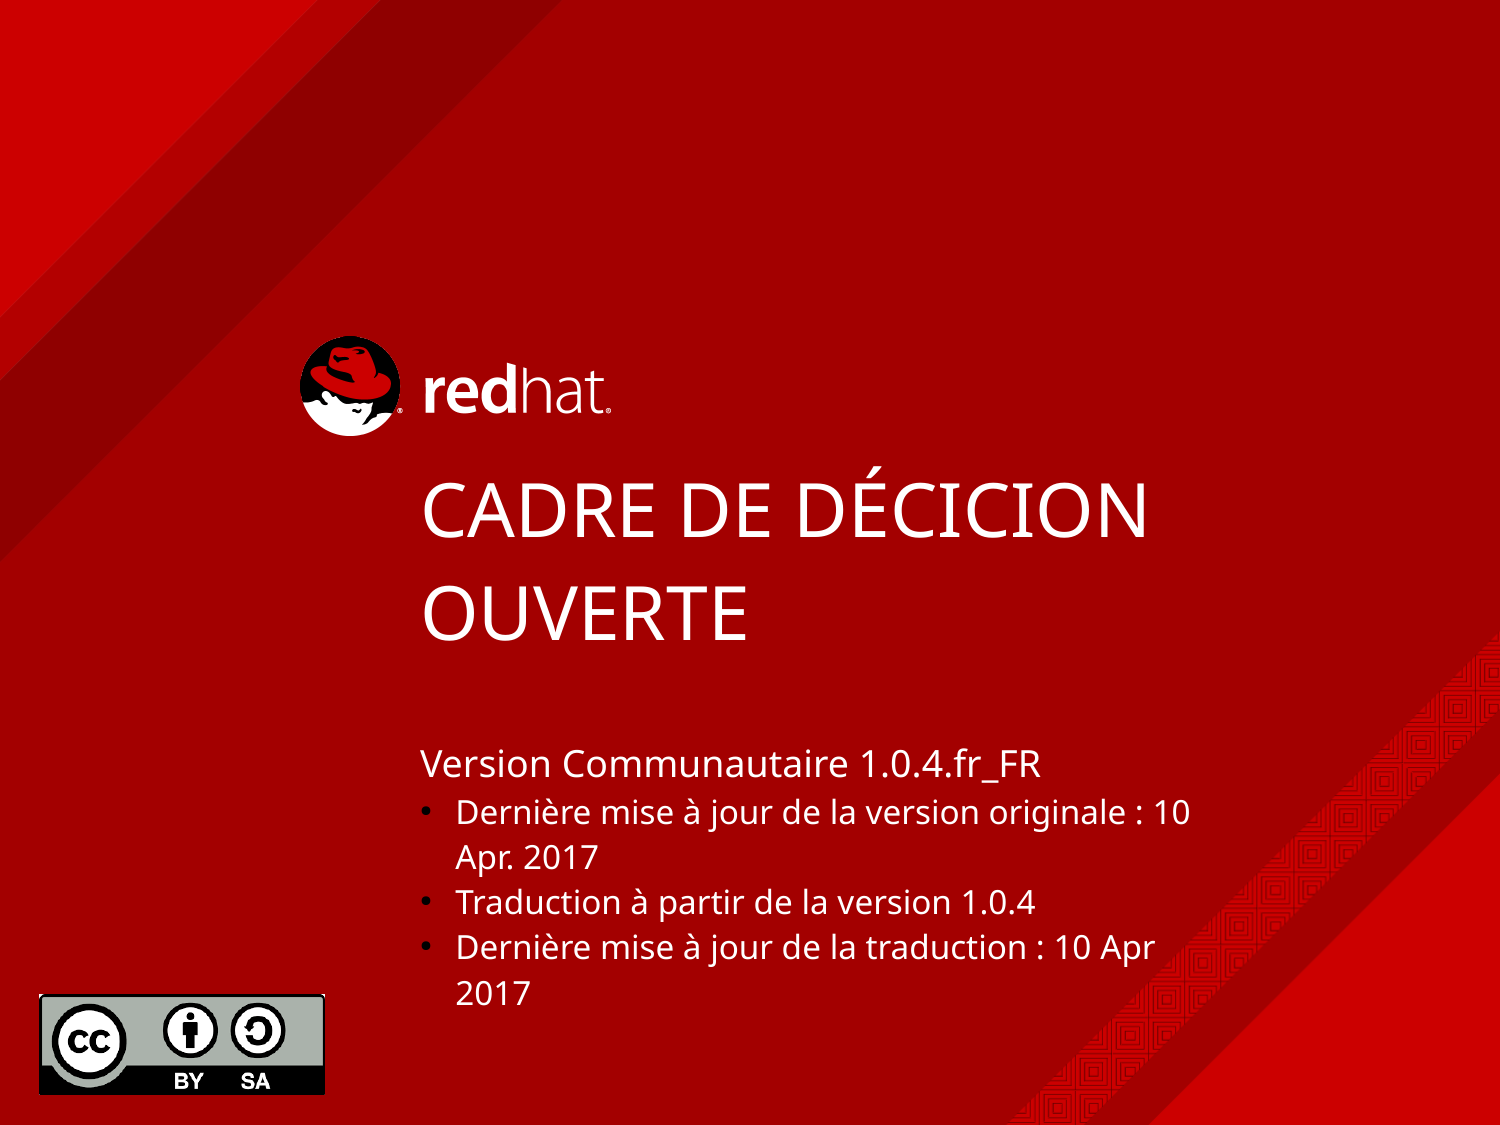

# Cadre de Décicion Ouverte
Version Communautaire 1.0.4.fr_FR
Dernière mise à jour de la version originale : 10 Apr. 2017
Traduction à partir de la version 1.0.4
Dernière mise à jour de la traduction : 10 Apr 2017